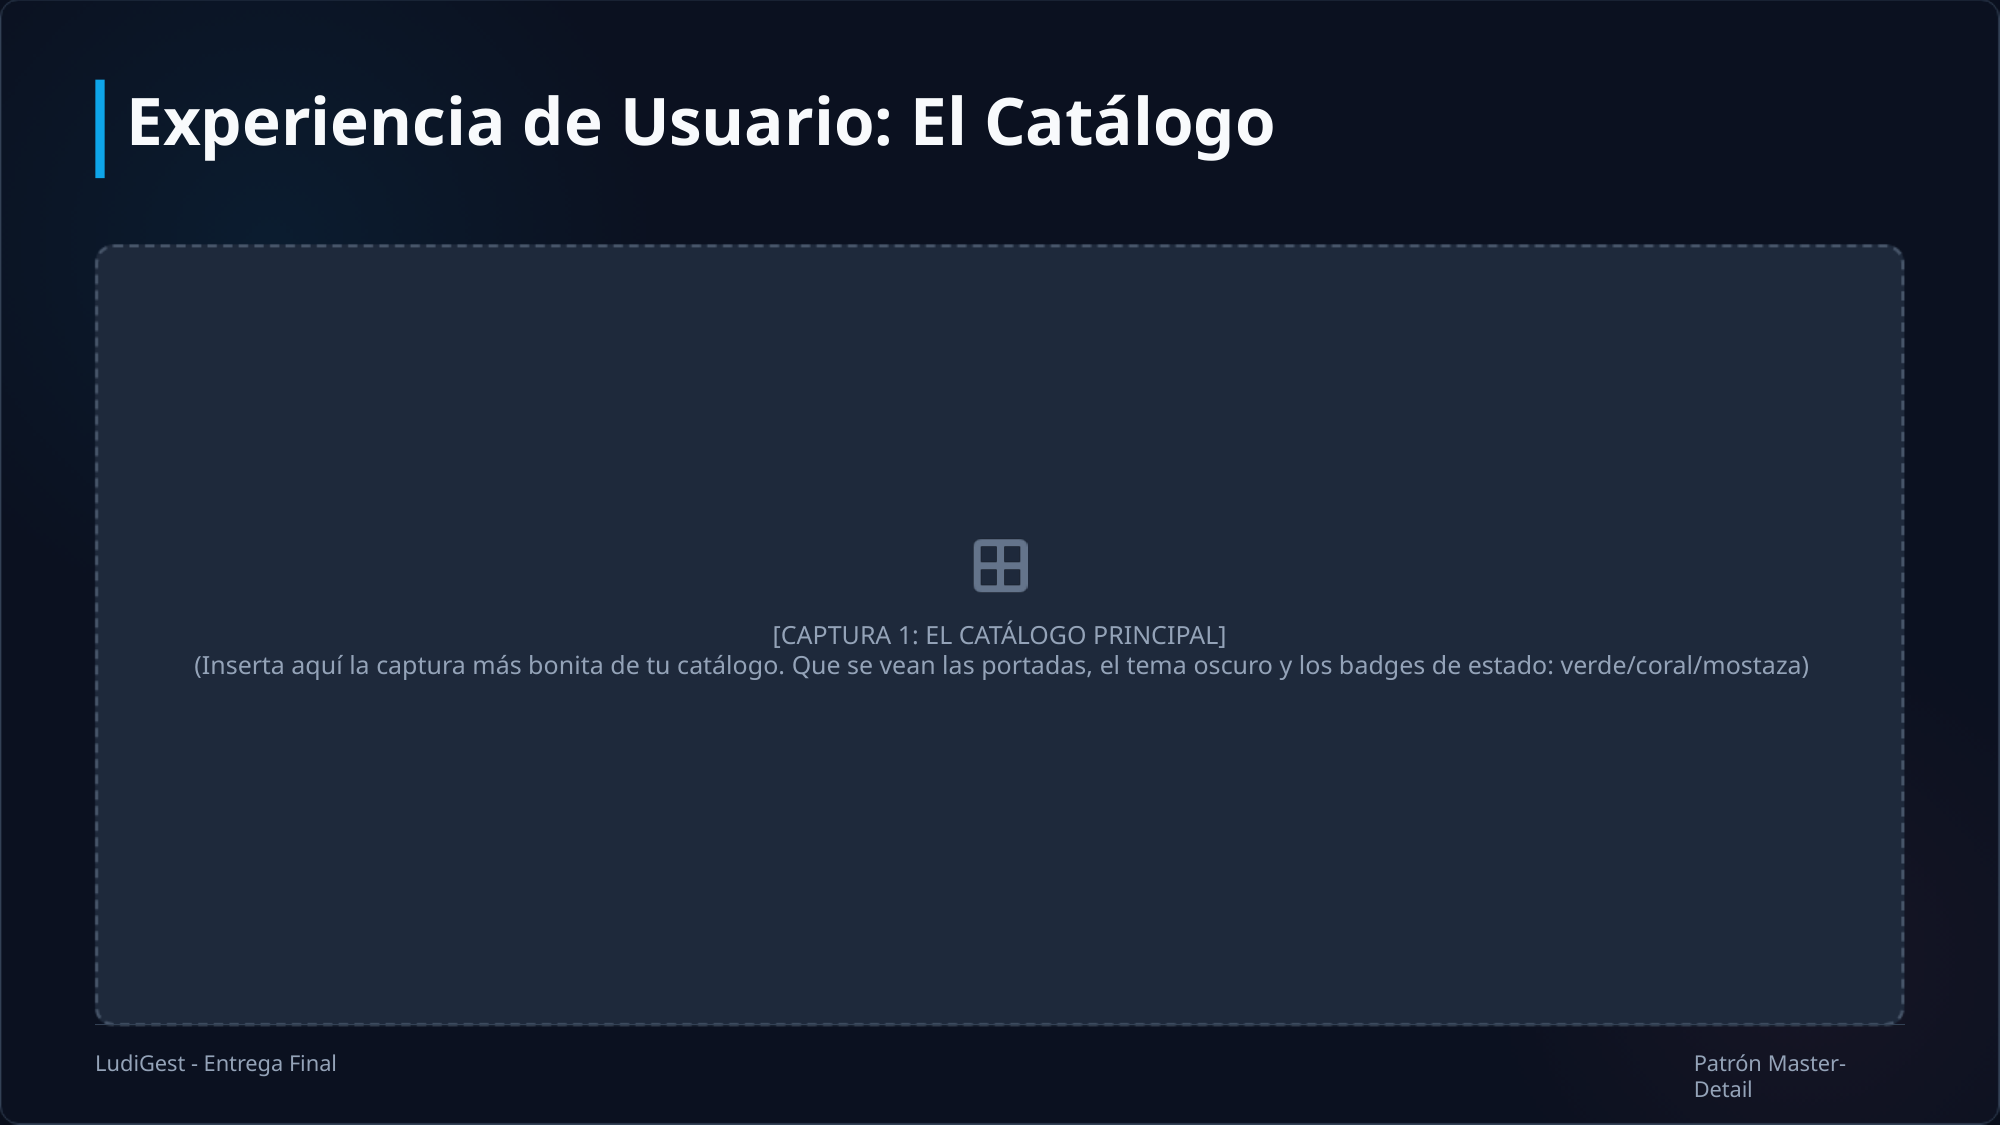

Experiencia de Usuario: El Catálogo
[CAPTURA 1: EL CATÁLOGO PRINCIPAL]
 (Inserta aquí la captura más bonita de tu catálogo. Que se vean las portadas, el tema oscuro y los badges de estado: verde/coral/mostaza)
LudiGest - Entrega Final
Patrón Master-Detail